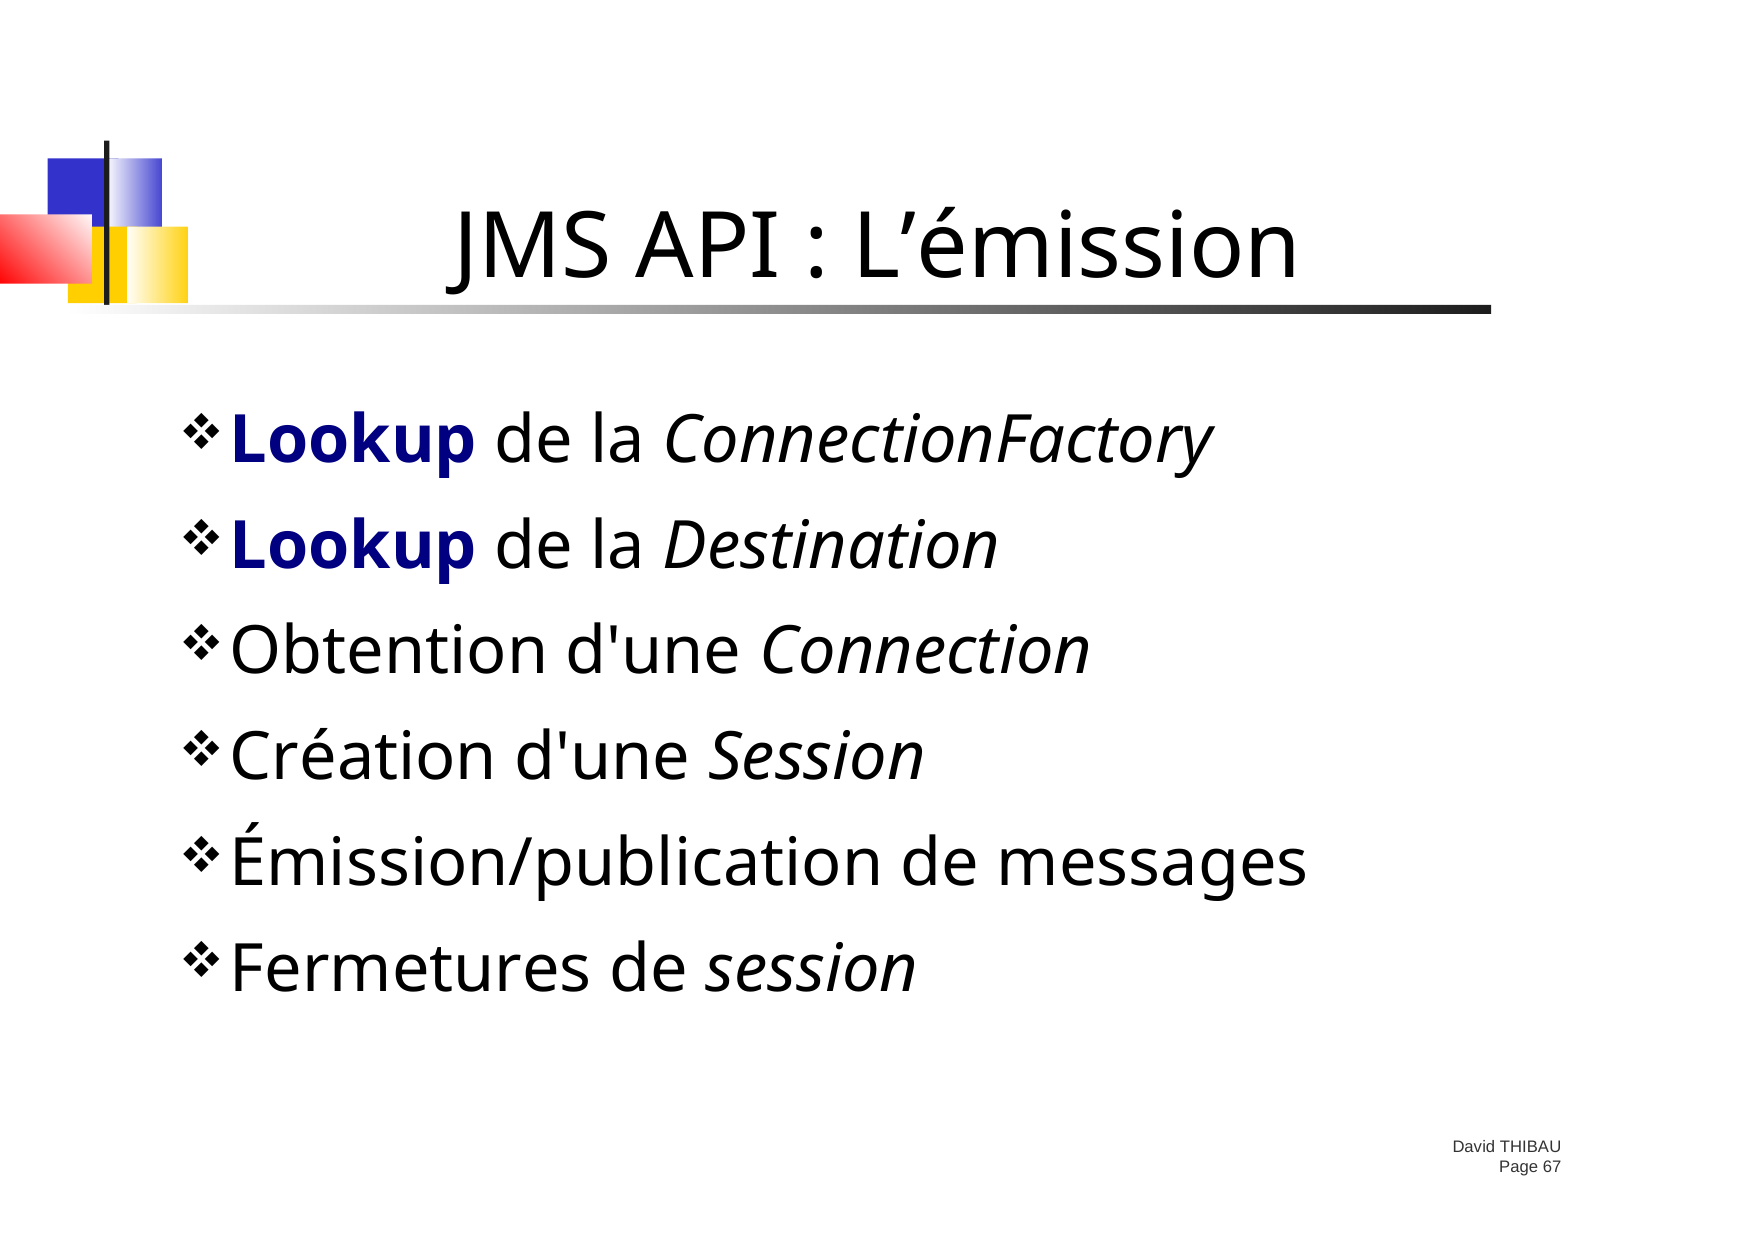

# JMS API : L’émission
Lookup de la ConnectionFactory
Lookup de la Destination
Obtention d'une Connection
Création d'une Session
Émission/publication de messages
Fermetures de session